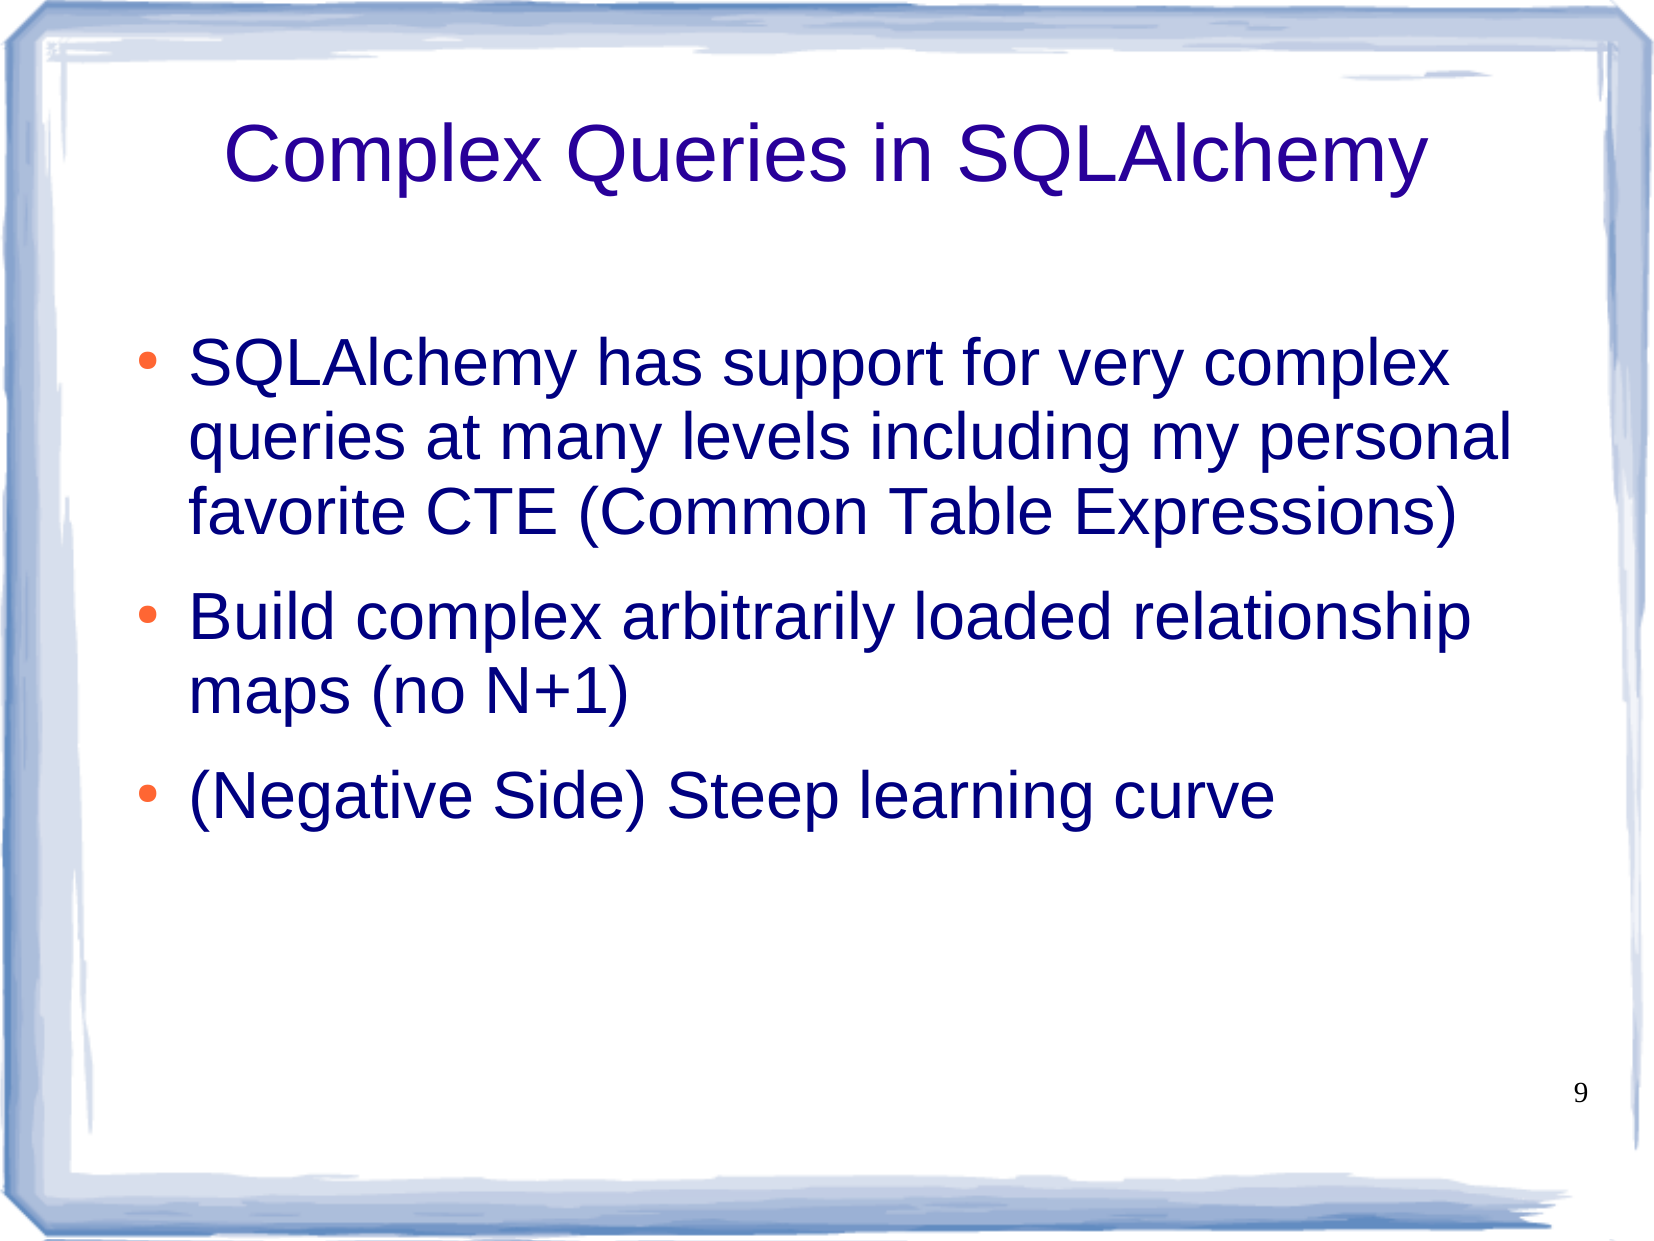

# Complex Queries in SQLAlchemy
SQLAlchemy has support for very complex queries at many levels including my personal favorite CTE (Common Table Expressions)
Build complex arbitrarily loaded relationship maps (no N+1)
(Negative Side) Steep learning curve
9